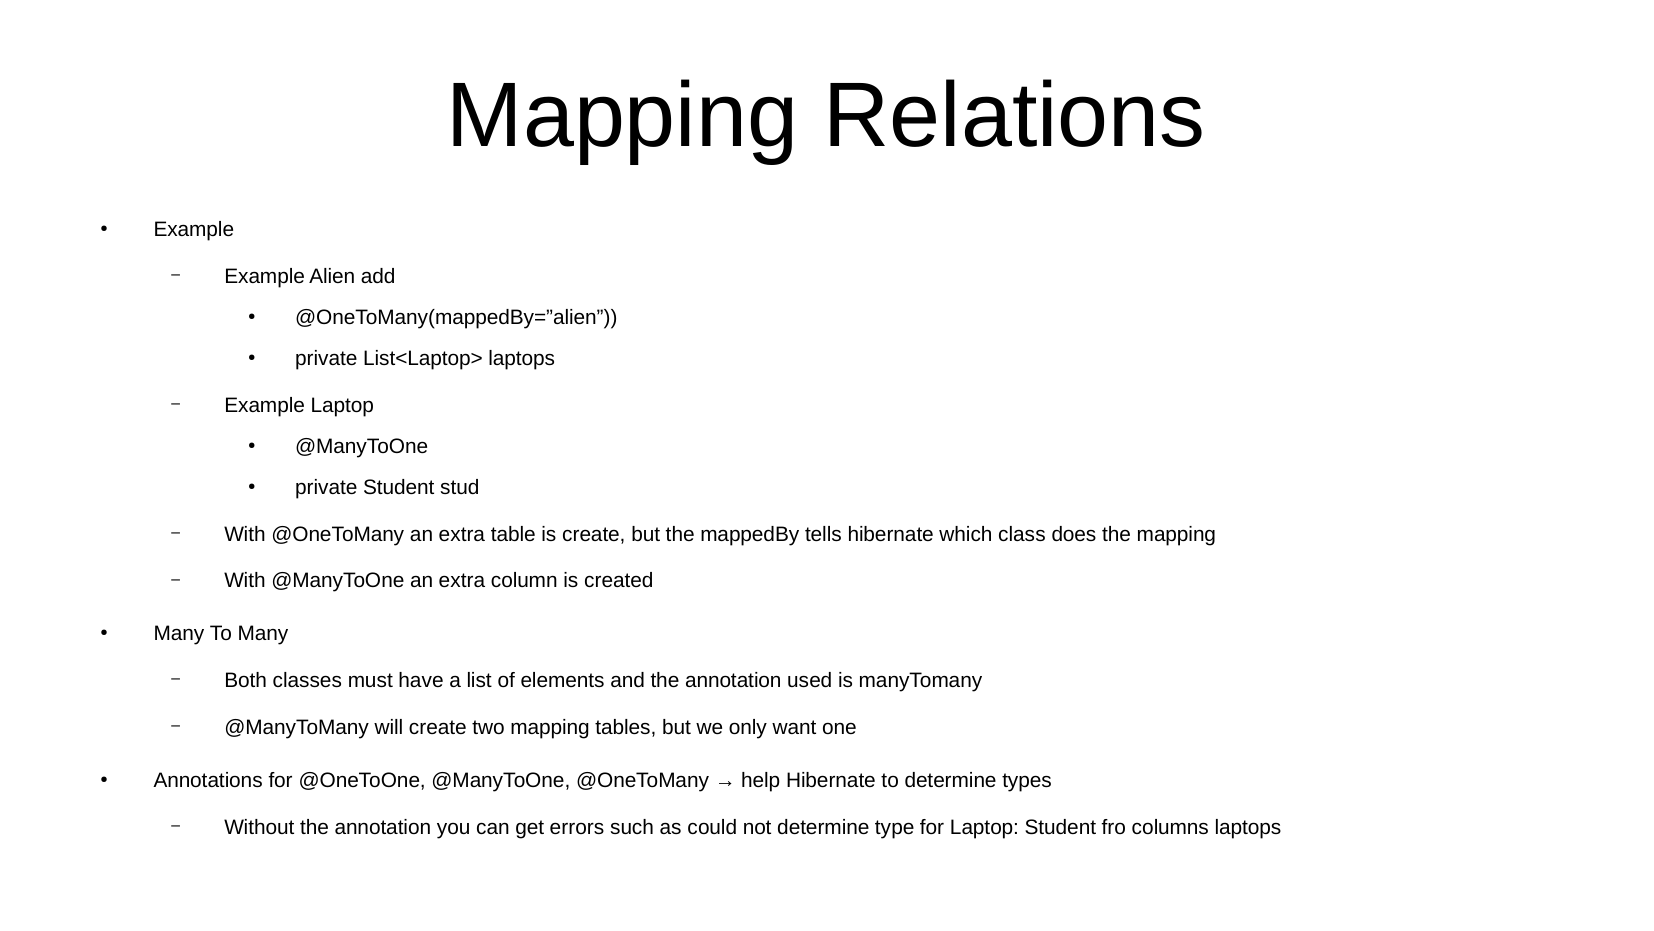

# Mapping Relations
Example
Example Alien add
@OneToMany(mappedBy=”alien”))
private List<Laptop> laptops
Example Laptop
@ManyToOne
private Student stud
With @OneToMany an extra table is create, but the mappedBy tells hibernate which class does the mapping
With @ManyToOne an extra column is created
Many To Many
Both classes must have a list of elements and the annotation used is manyTomany
@ManyToMany will create two mapping tables, but we only want one
Annotations for @OneToOne, @ManyToOne, @OneToMany → help Hibernate to determine types
Without the annotation you can get errors such as could not determine type for Laptop: Student fro columns laptops